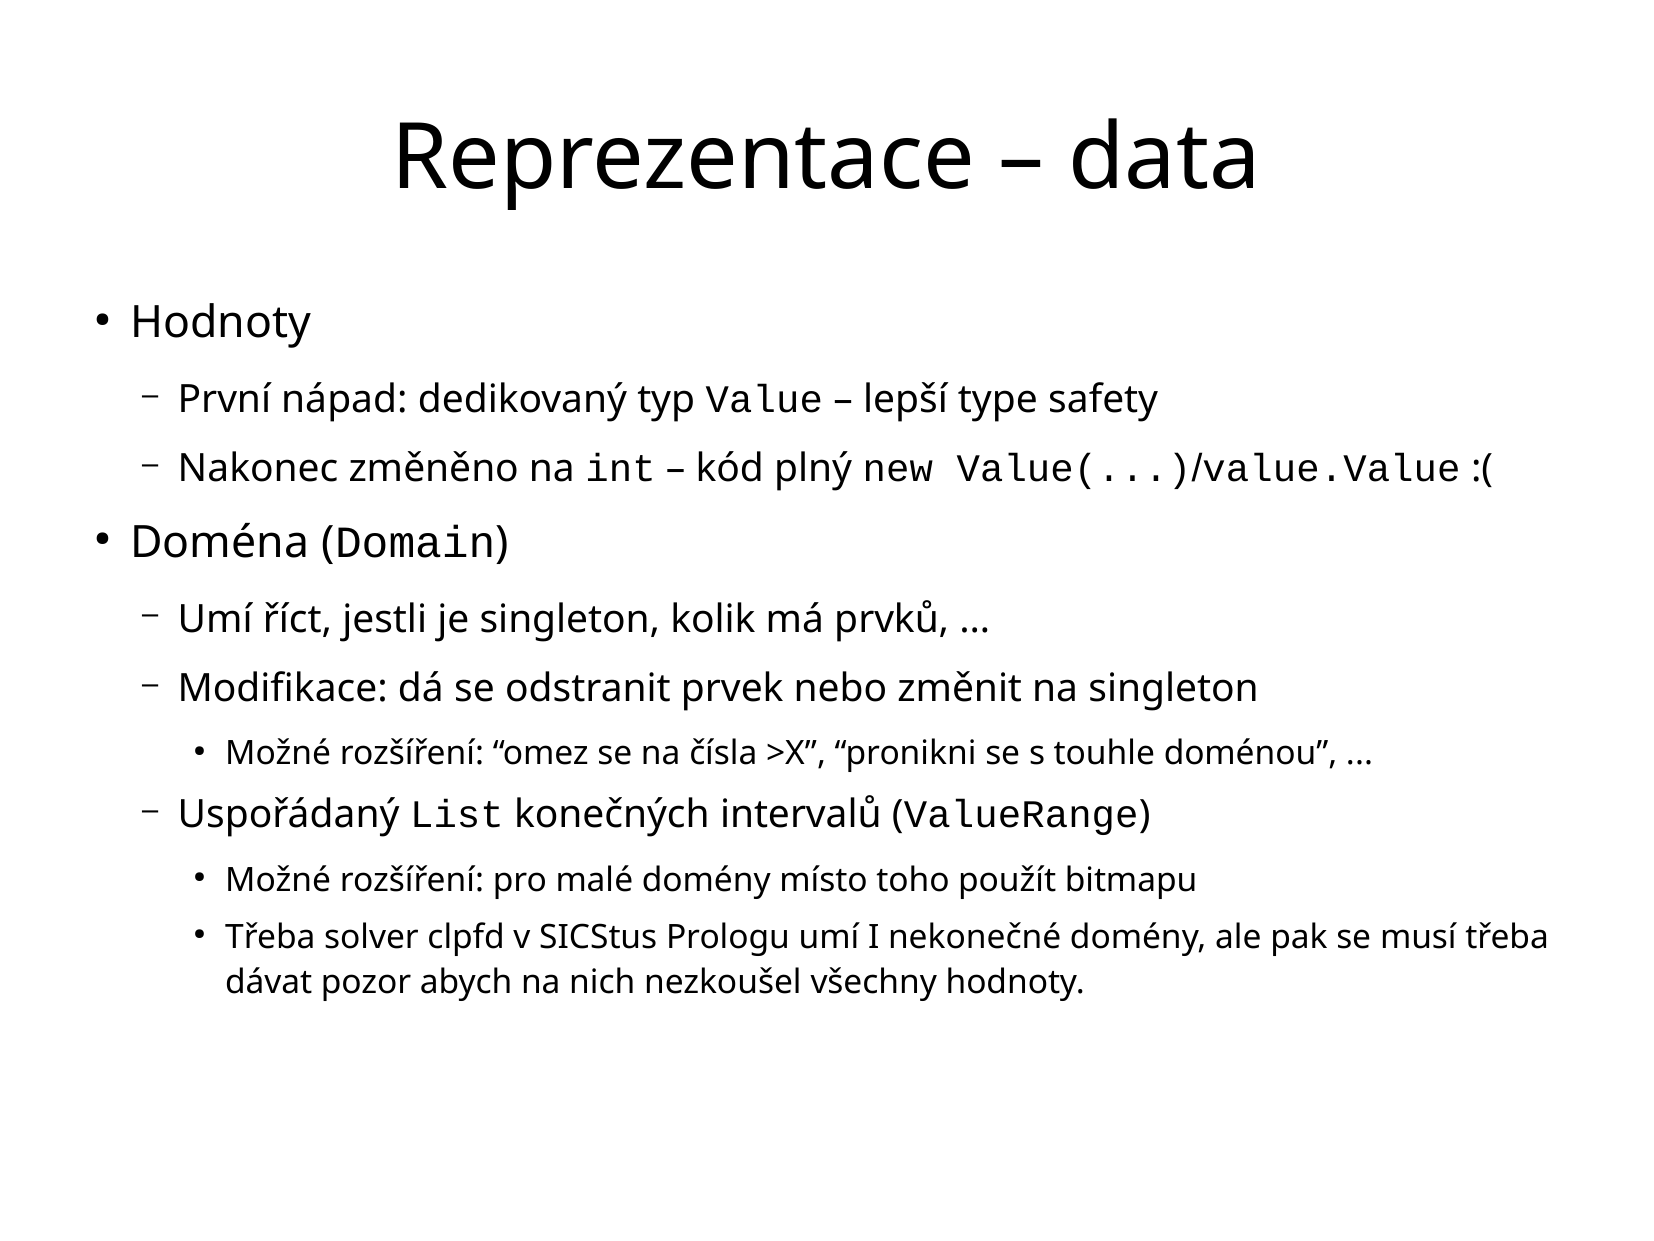

# Reprezentace – data
Hodnoty
První nápad: dedikovaný typ Value – lepší type safety
Nakonec změněno na int – kód plný new Value(...)/value.Value :(
Doména (Domain)
Umí říct, jestli je singleton, kolik má prvků, …
Modifikace: dá se odstranit prvek nebo změnit na singleton
Možné rozšíření: “omez se na čísla >X”, “pronikni se s touhle doménou”, ...
Uspořádaný List konečných intervalů (ValueRange)
Možné rozšíření: pro malé domény místo toho použít bitmapu
Třeba solver clpfd v SICStus Prologu umí I nekonečné domény, ale pak se musí třeba dávat pozor abych na nich nezkoušel všechny hodnoty.